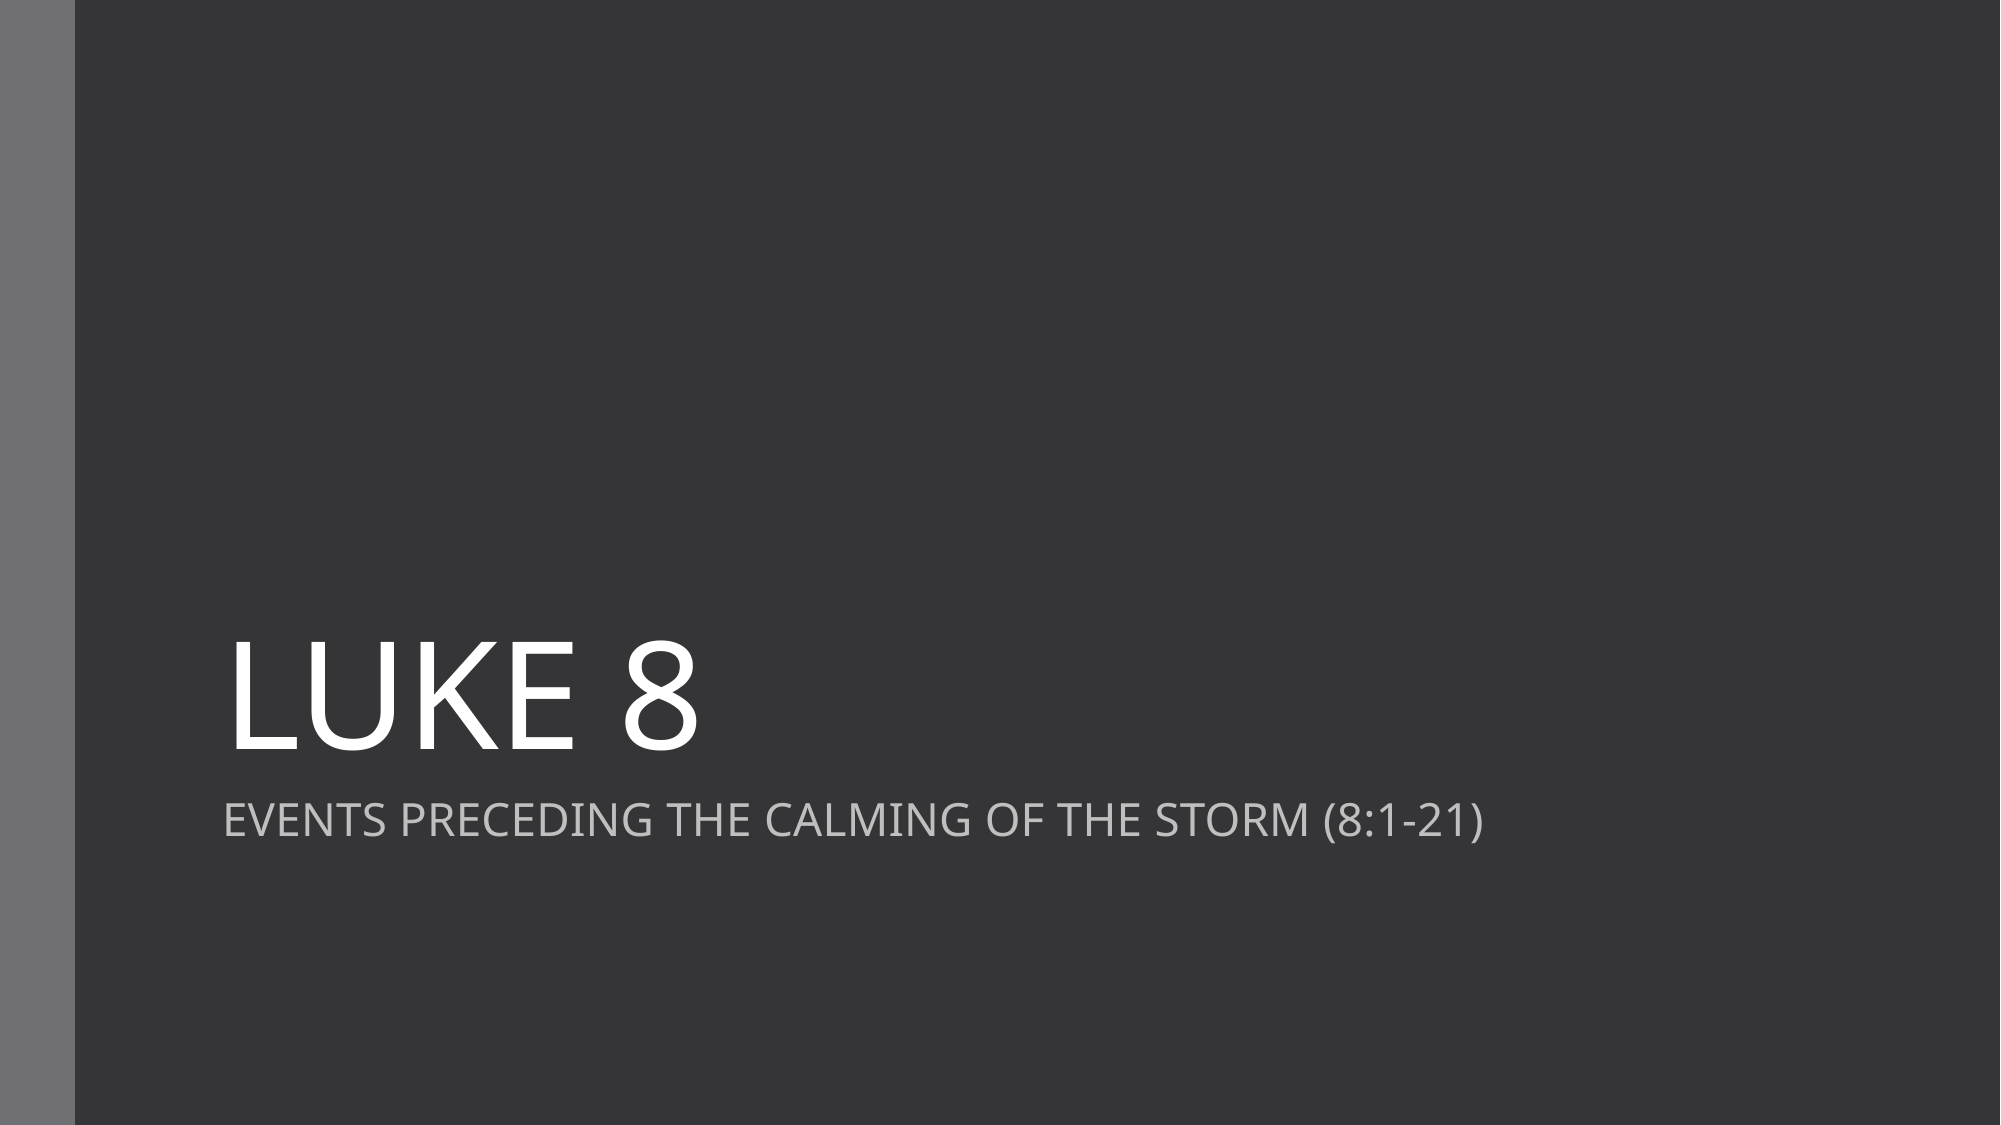

# LUKE 8
EVENTS PRECEDING THE CALMING OF THE STORM (8:1-21)